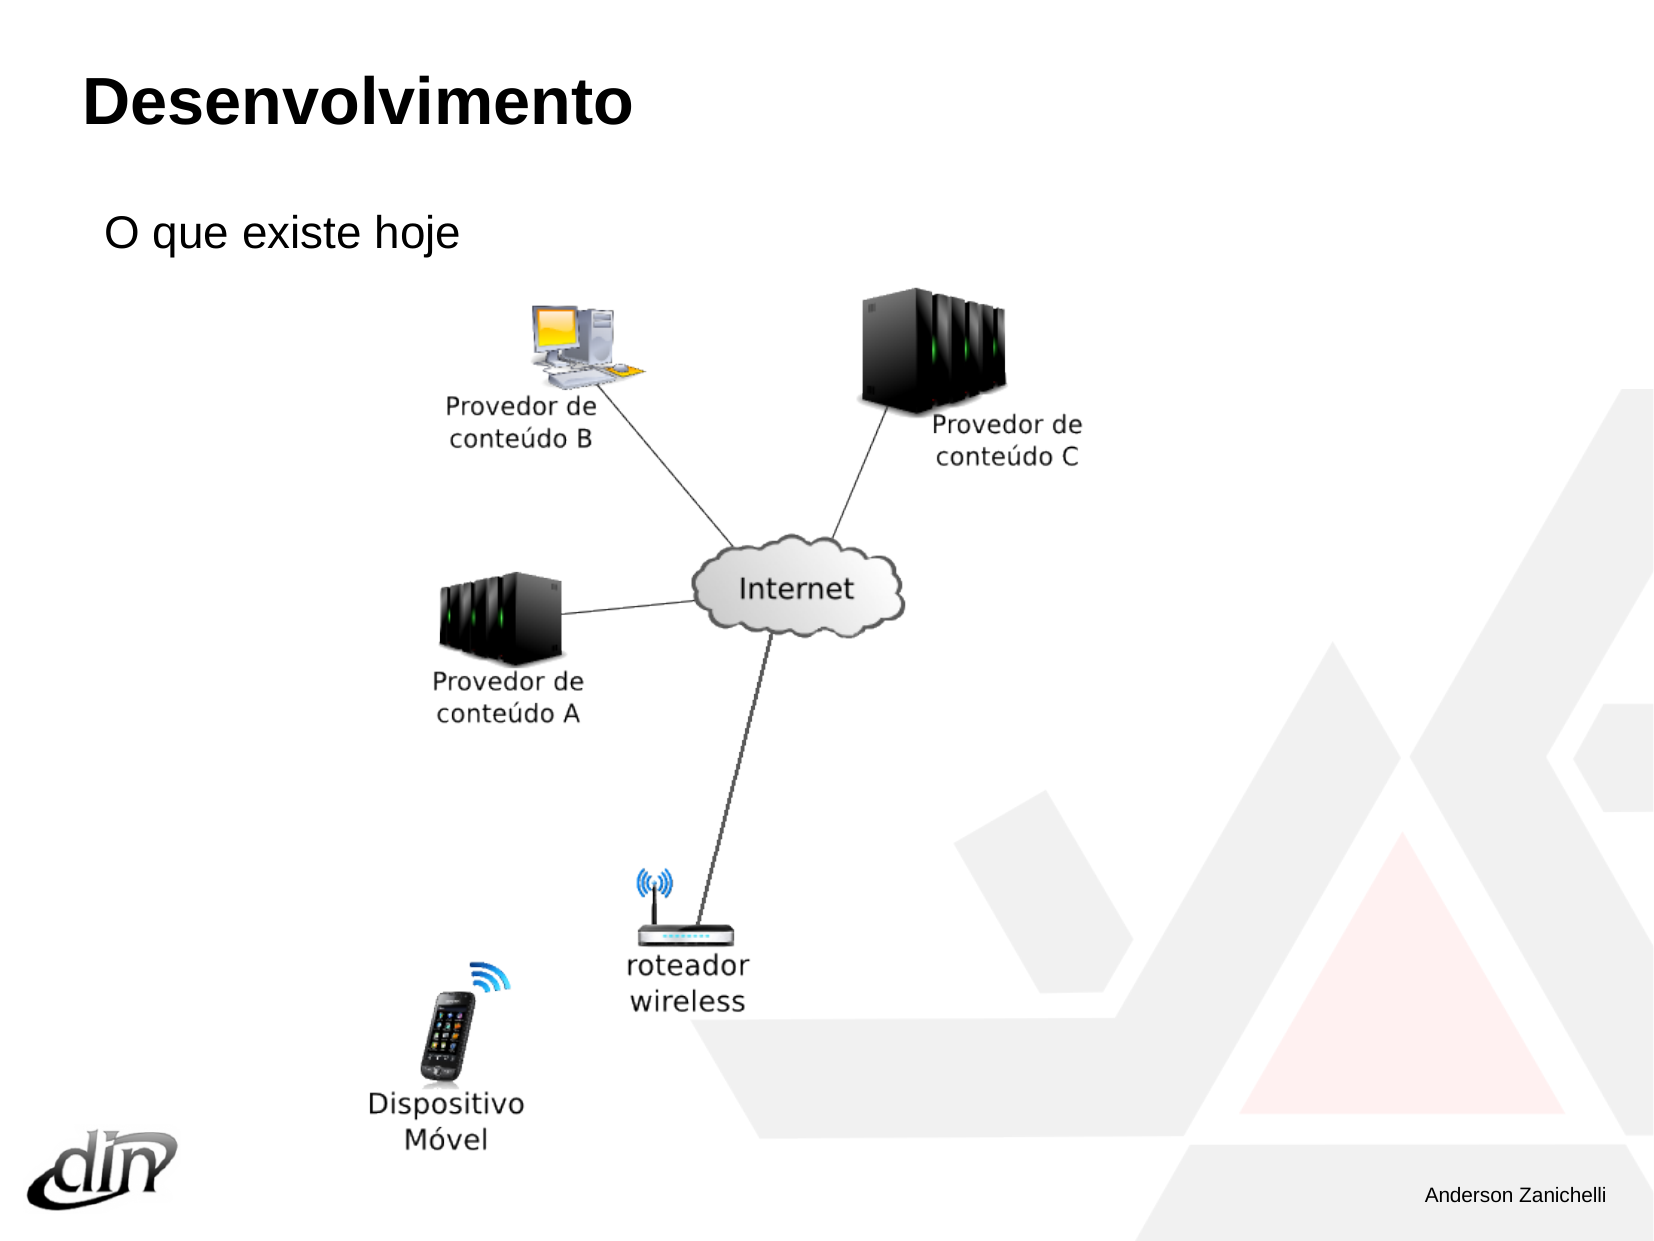

# Desenvolvimento
O que existe hoje
Anderson Zanichelli